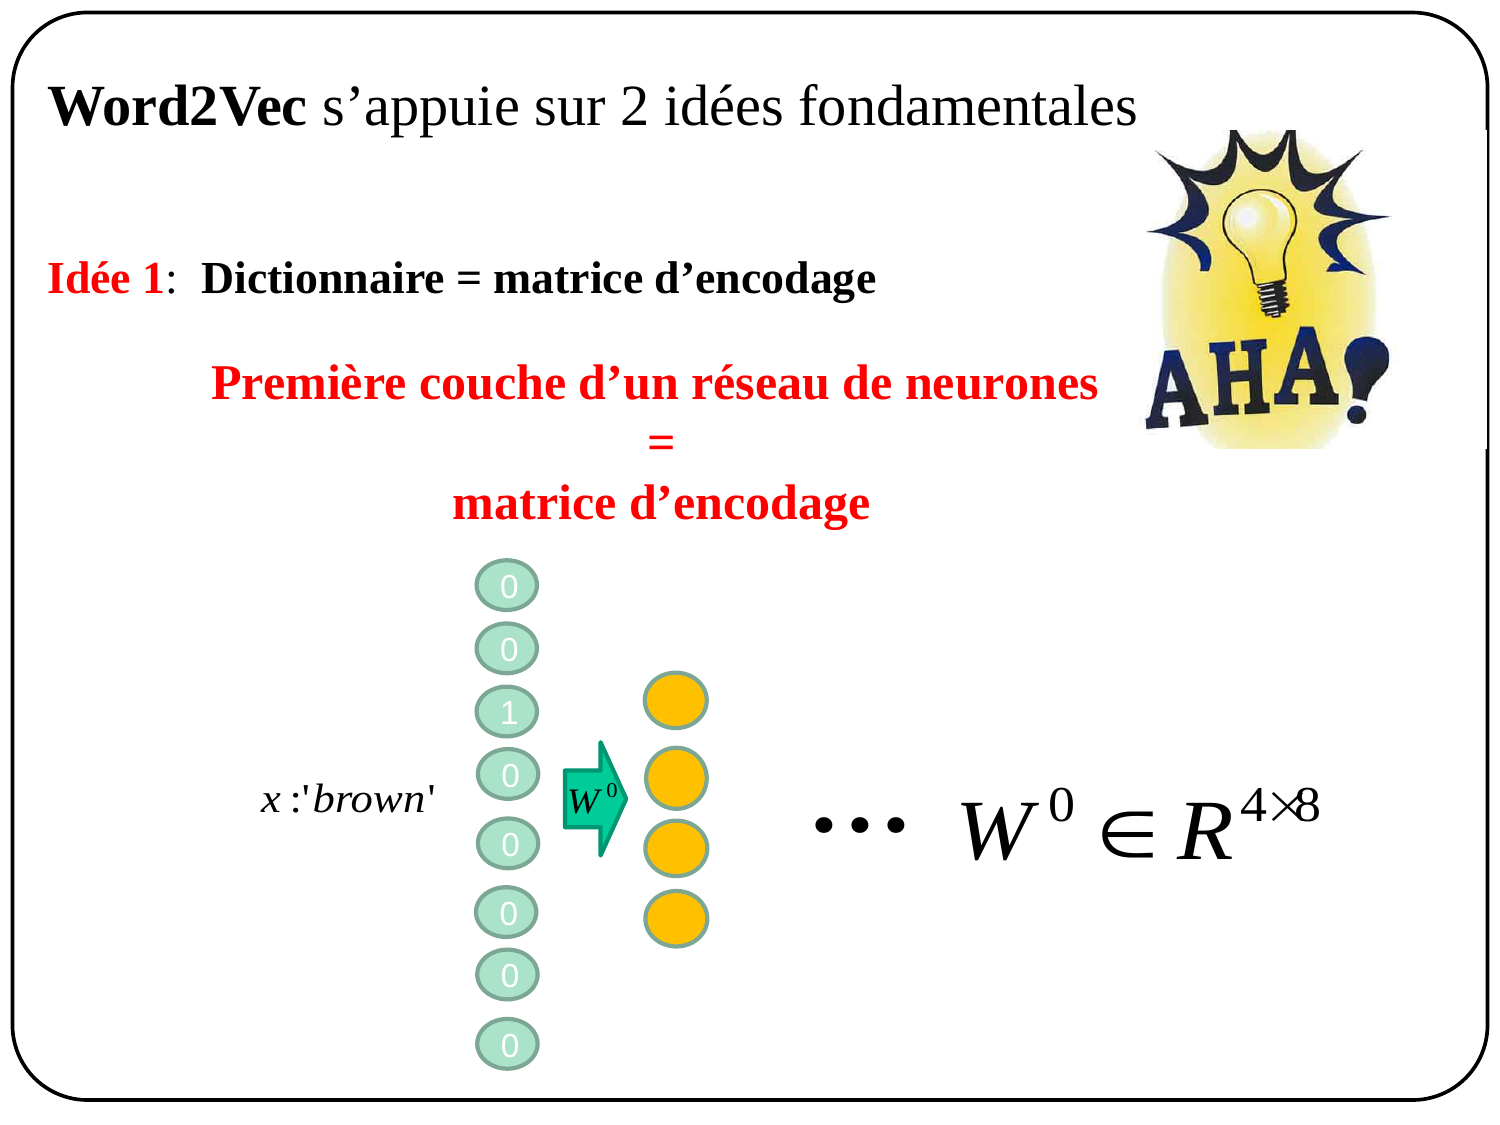

Word2Vec s’appuie sur 2 idées fondamentales
Idée 1: Dictionnaire = matrice d’encodage
Première couche d’un réseau de neurones
=
matrice d’encodage
0
0
1
0
0
0
0
0